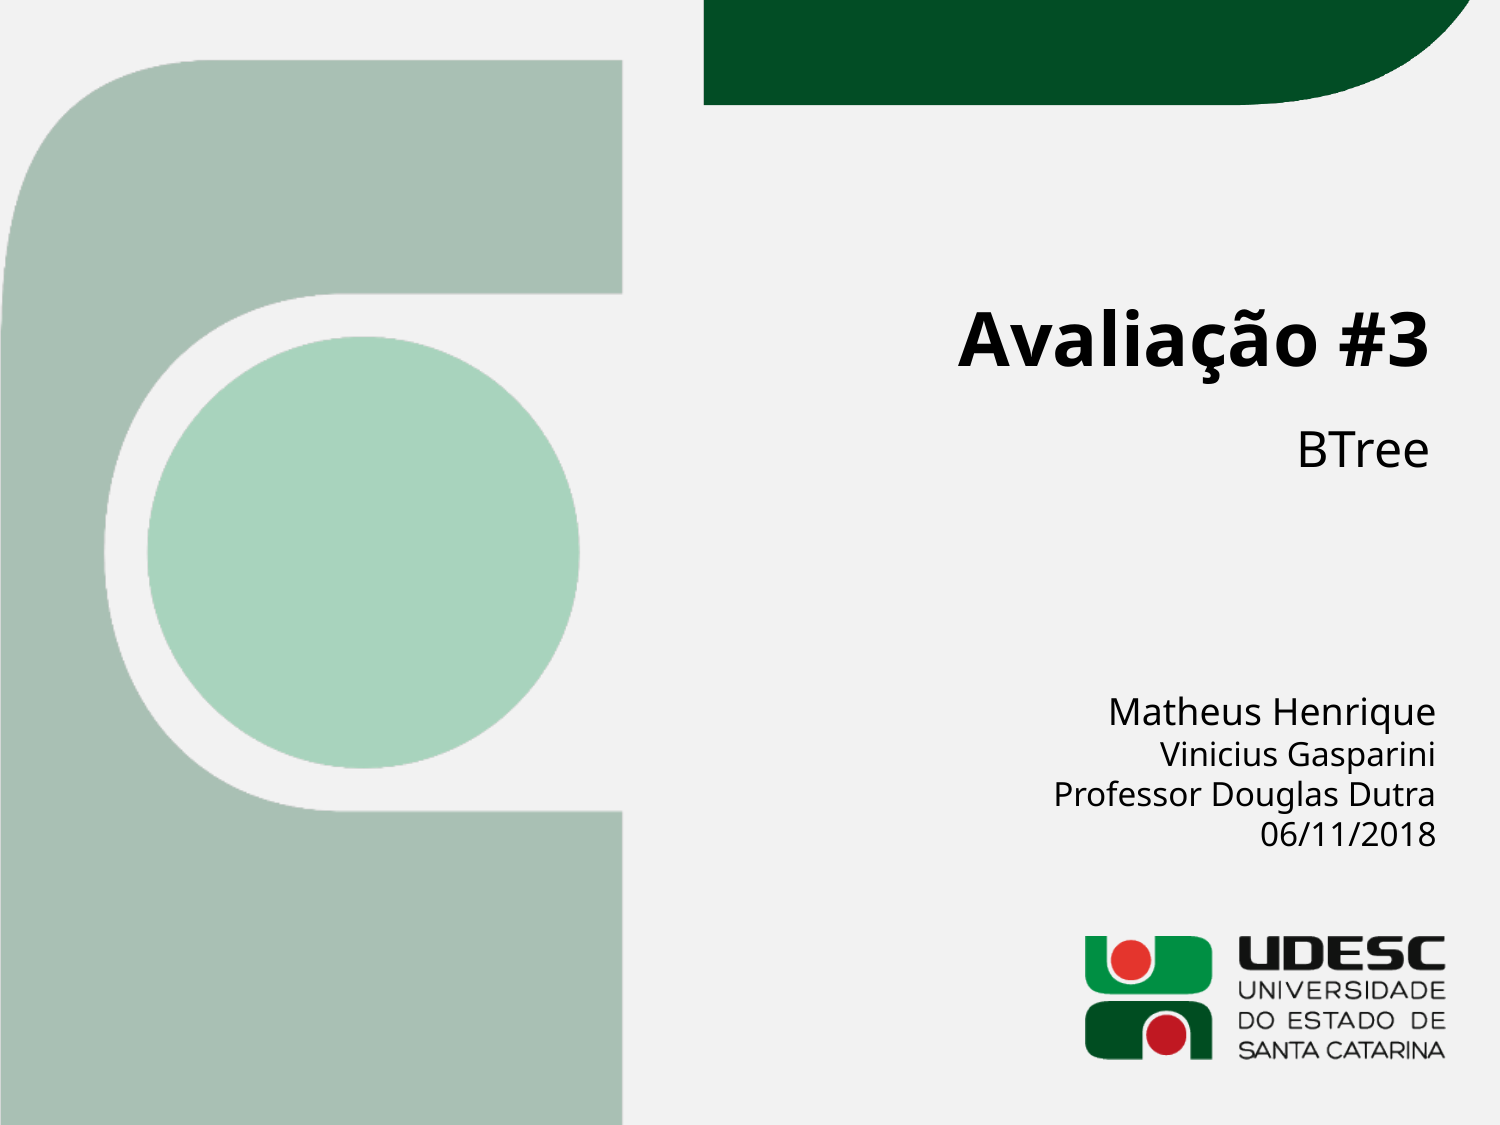

Avaliação #3
BTree
Matheus Henrique
Vinicius Gasparini
Professor Douglas Dutra
06/11/2018